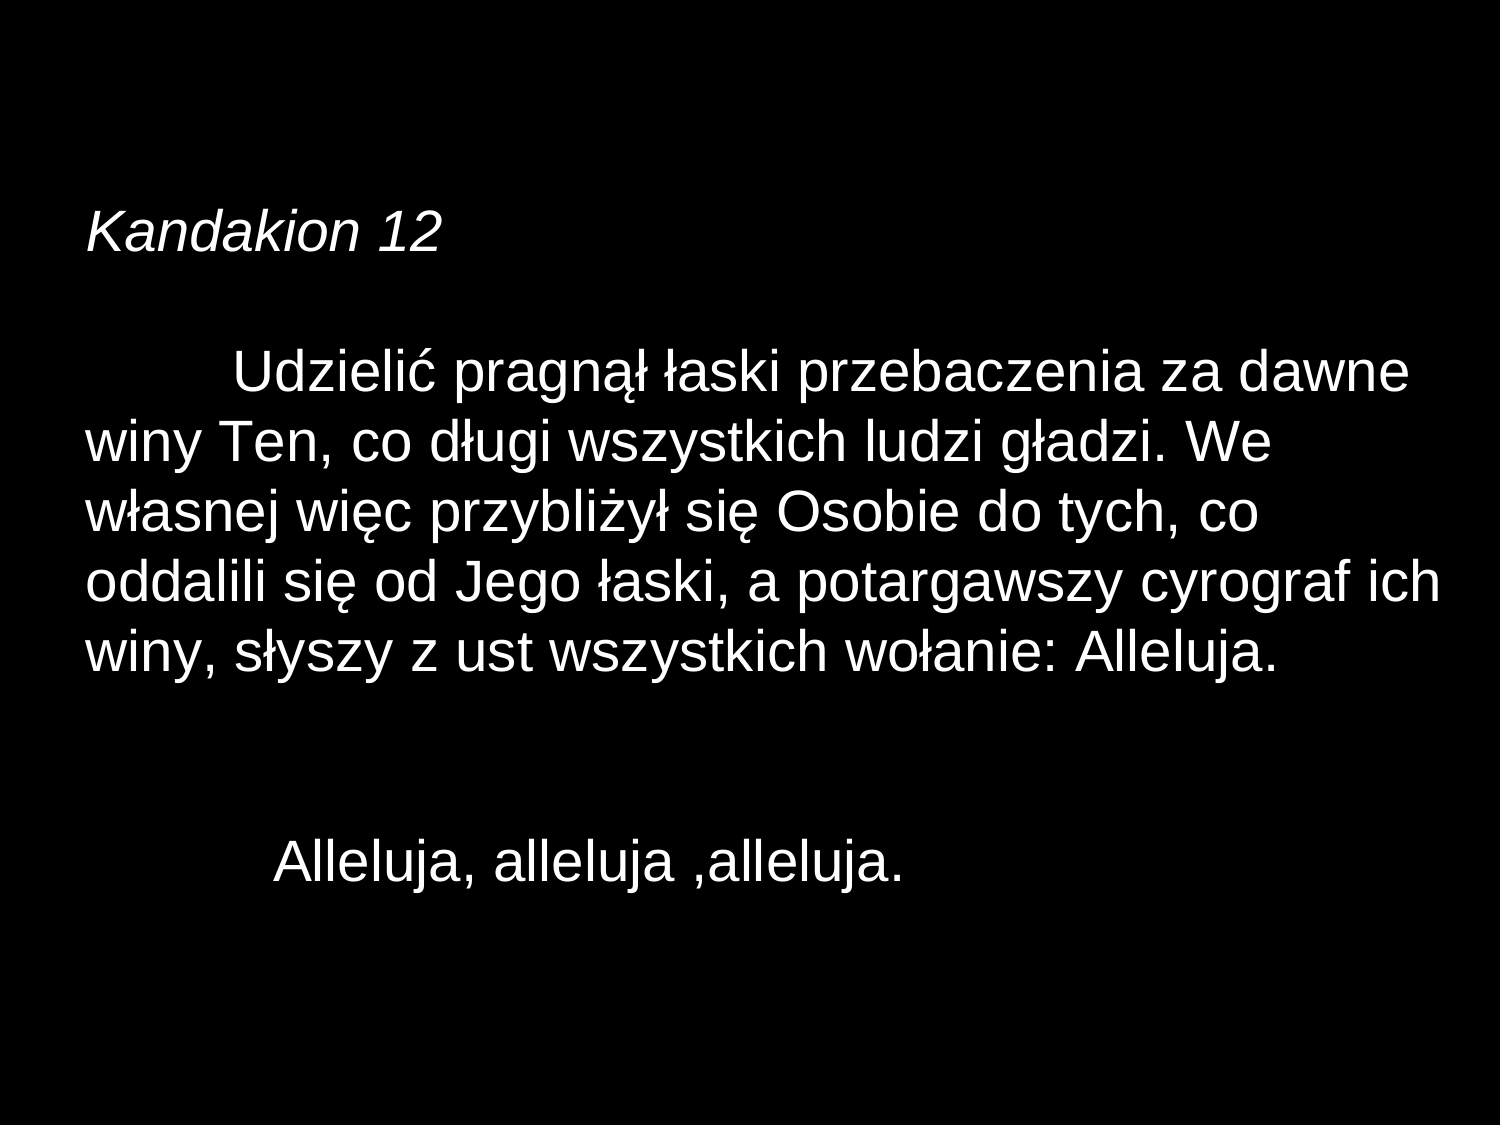

Kandakion 12
		Udzielić pragnął łaski przebaczenia za dawne winy Ten, co długi wszystkich ludzi gładzi. We własnej więc przybliżył się Osobie do tych, co oddalili się od Jego łaski, a potargawszy cyrograf ich winy, słyszy z ust wszystkich wołanie: Alleluja.
Alleluja, alleluja ,alleluja.